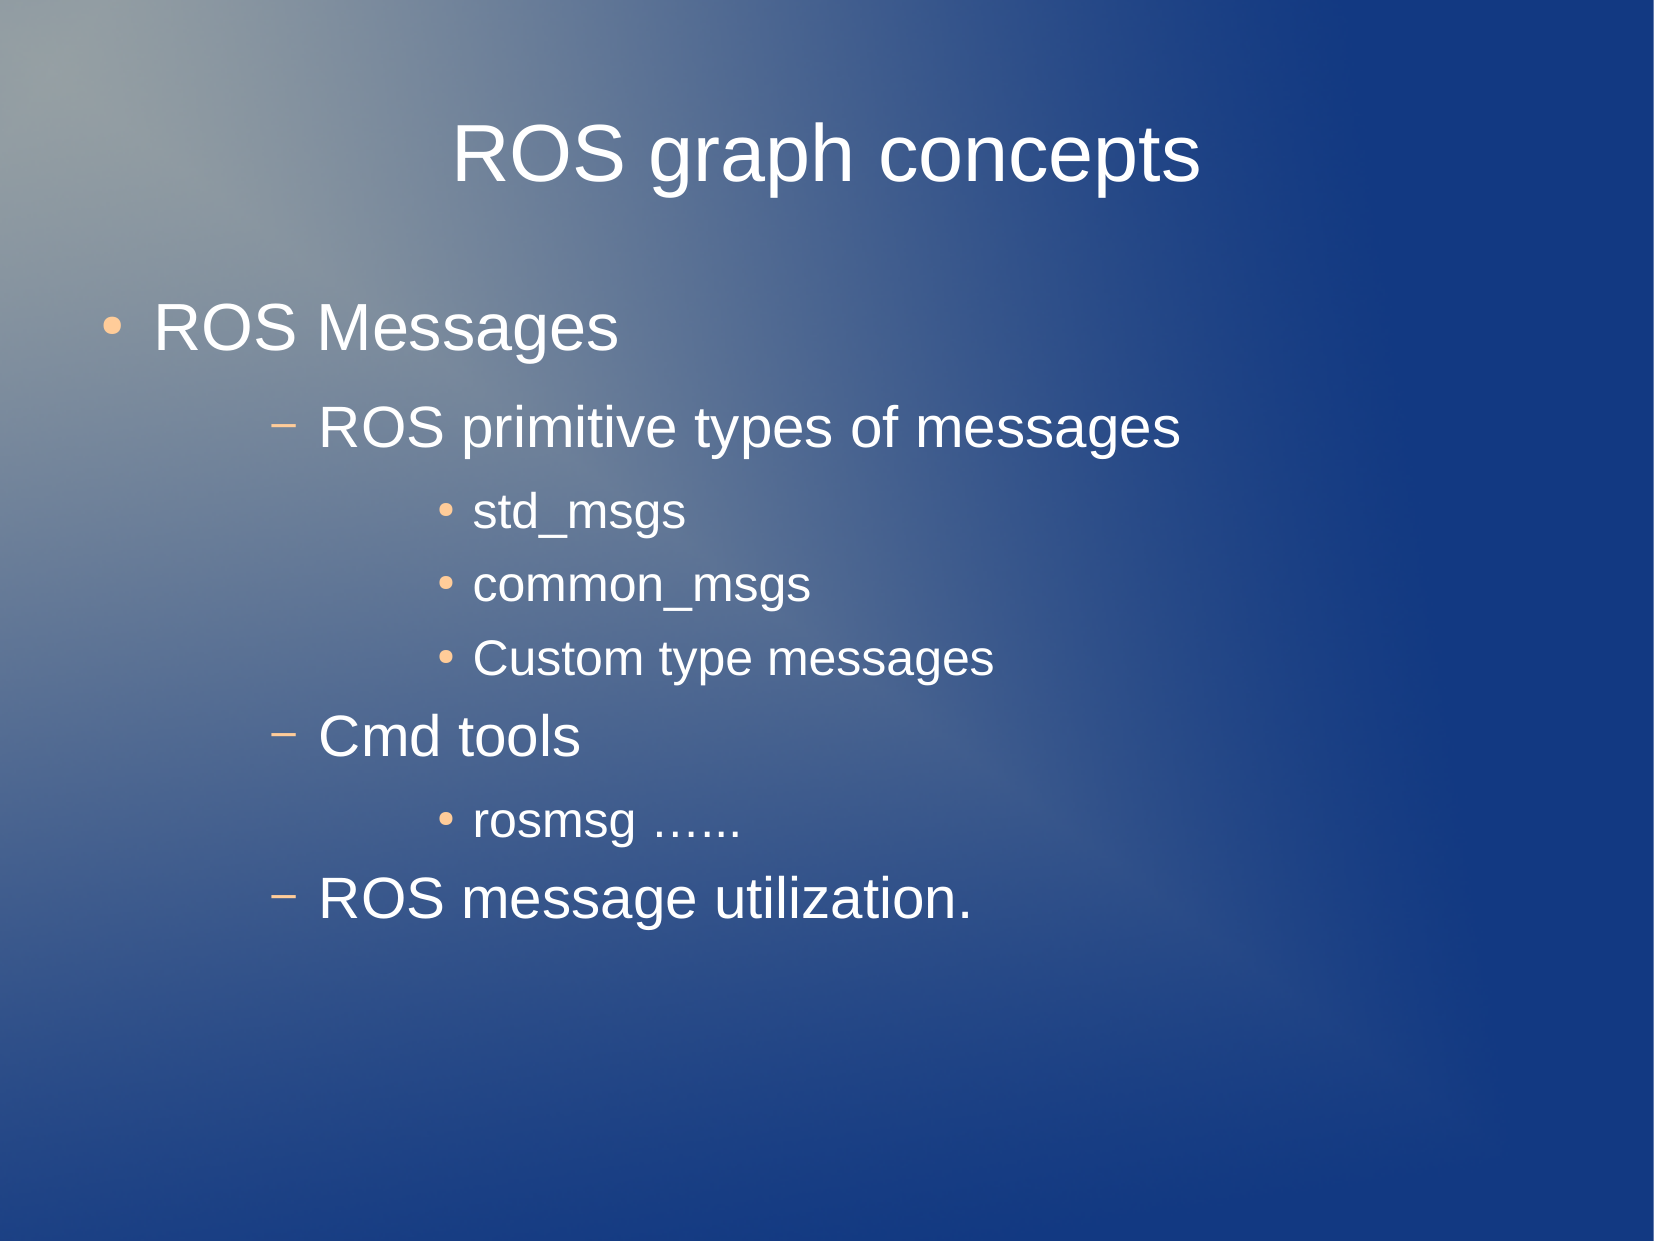

# ROS graph concepts
ROS Messages
ROS primitive types of messages
std_msgs
common_msgs
Custom type messages
Cmd tools
rosmsg …...
ROS message utilization.